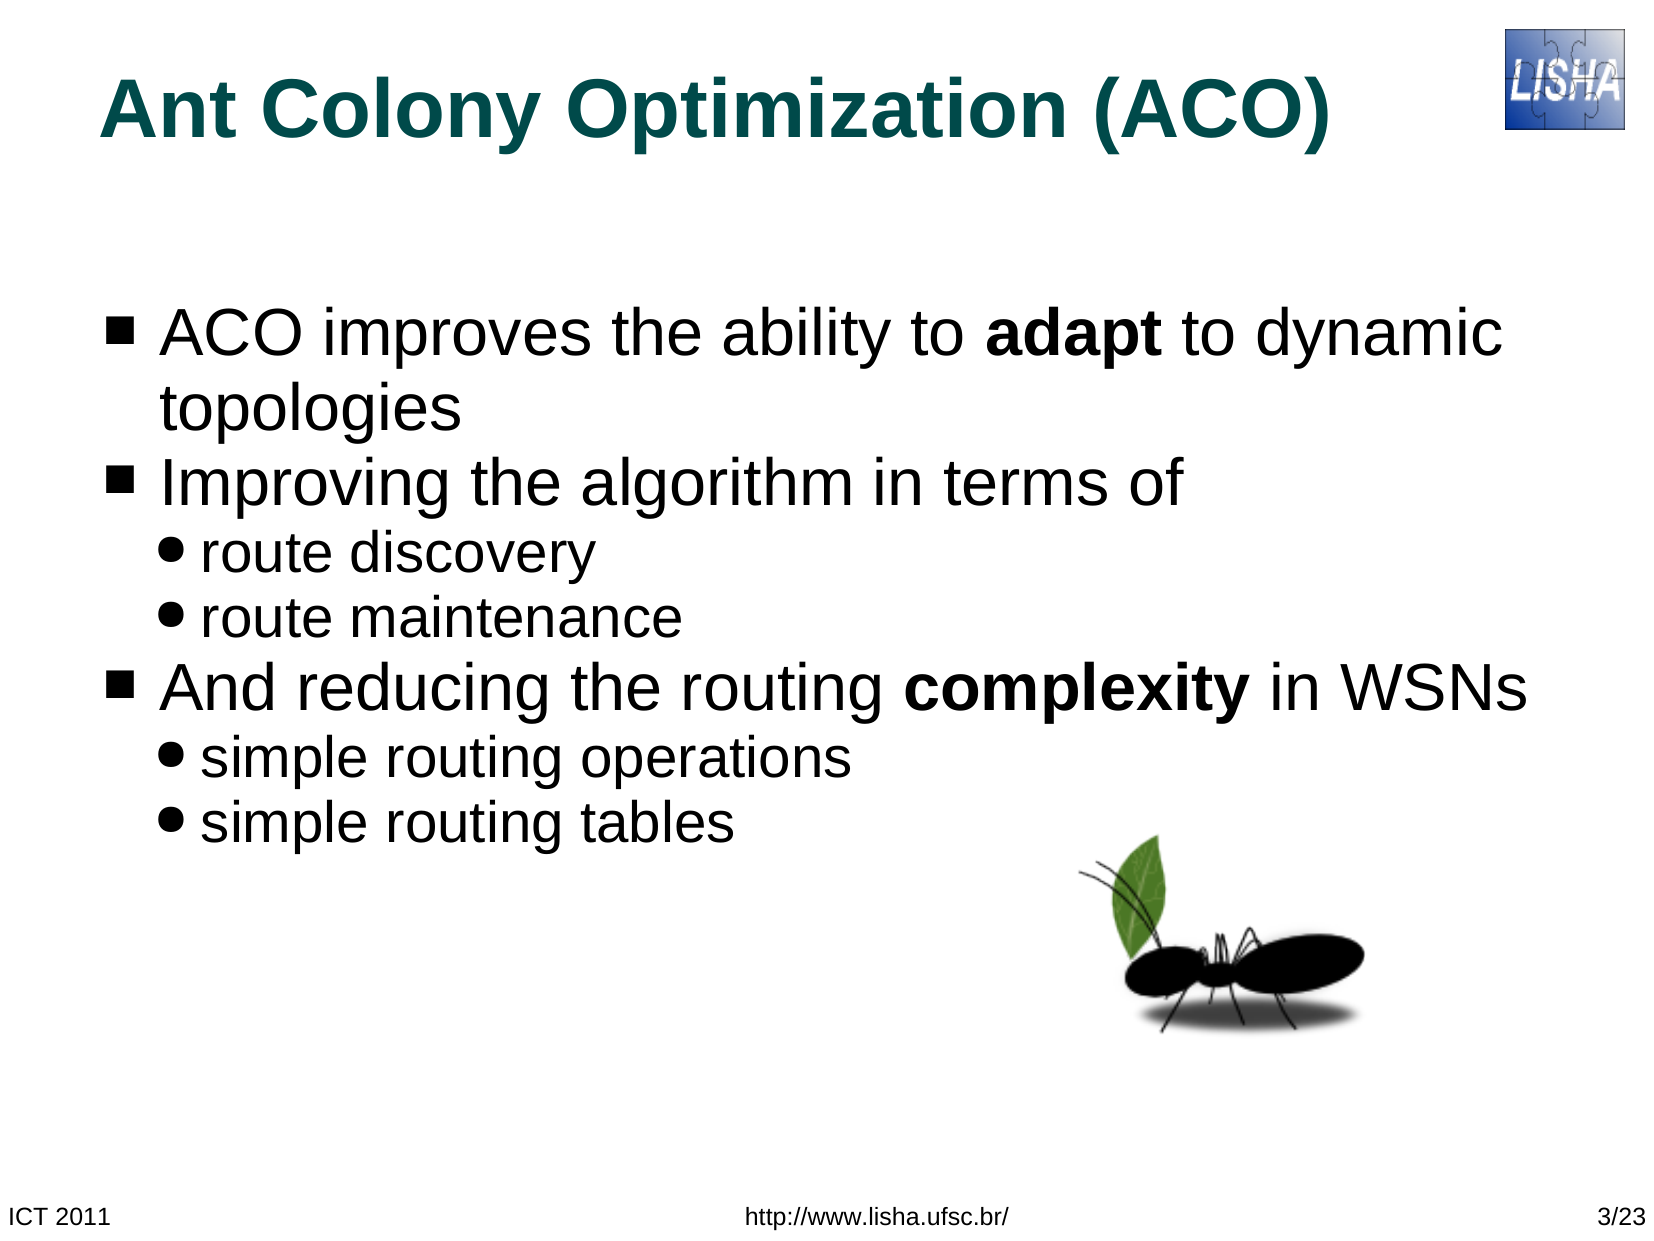

# Ant Colony Optimization (ACO)
ACO improves the ability to adapt to dynamic topologies
Improving the algorithm in terms of
route discovery
route maintenance
And reducing the routing complexity in WSNs
simple routing operations
simple routing tables